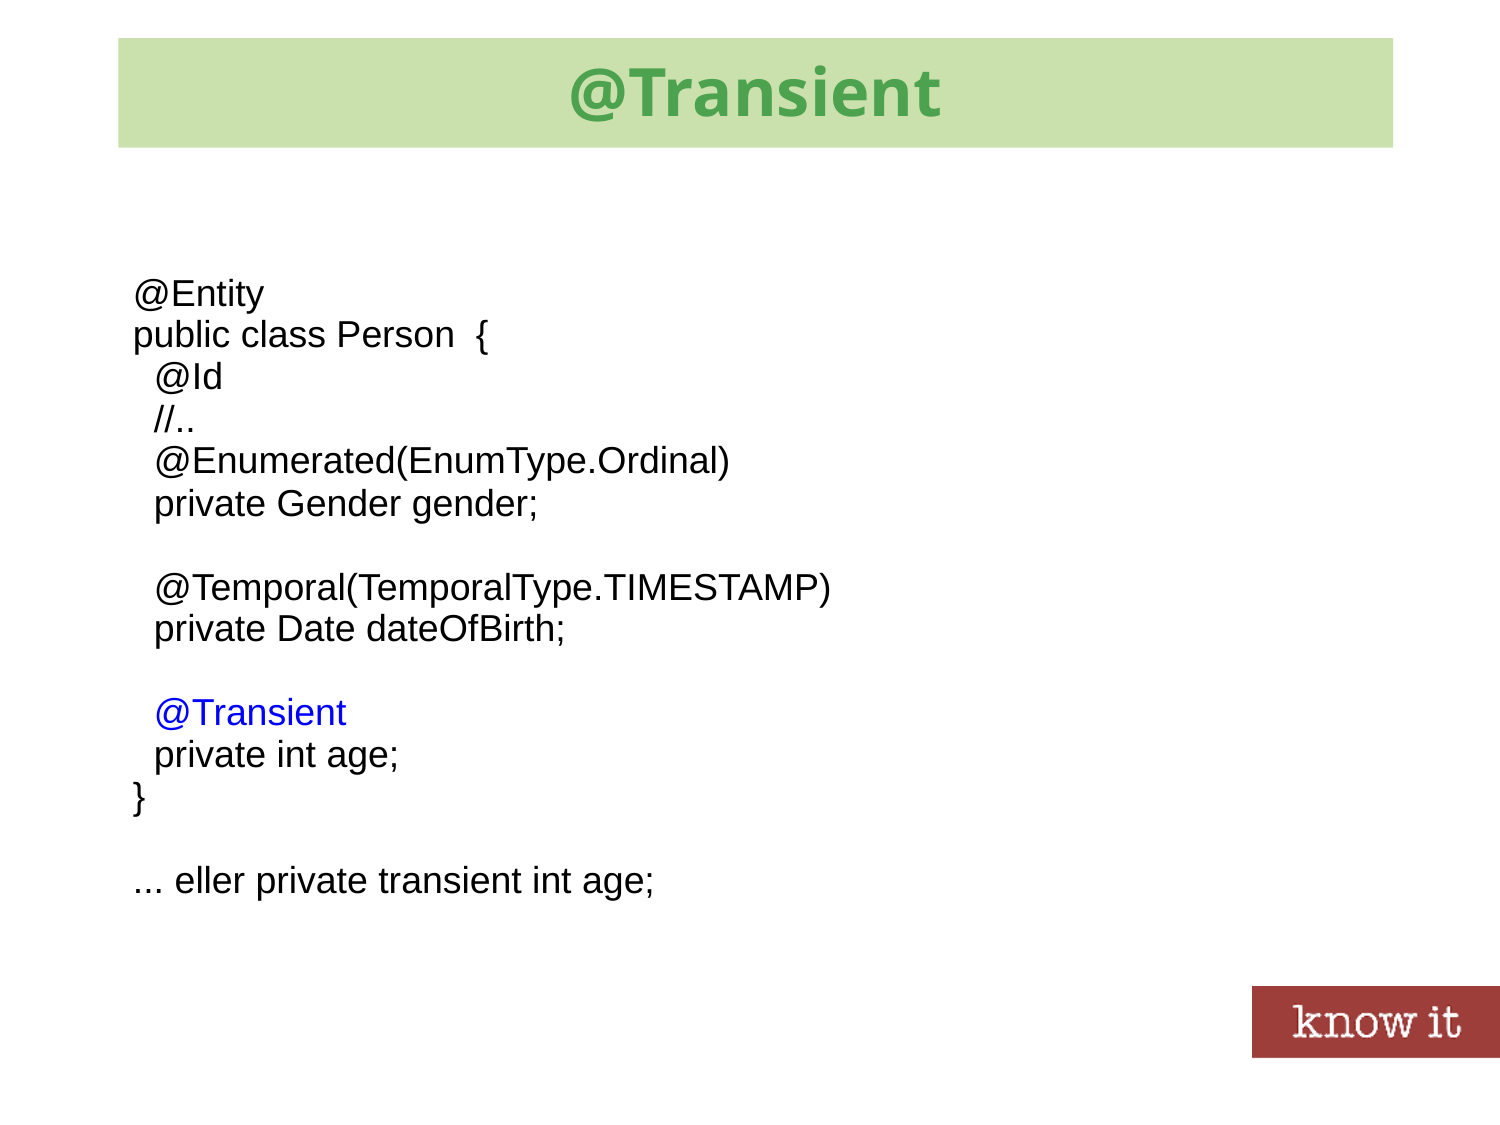

@Transient
@Entity
public class Person {
 @Id
 //..
 @Enumerated(EnumType.Ordinal)
 private Gender gender;
 @Temporal(TemporalType.TIMESTAMP)
 private Date dateOfBirth;
 @Transient
 private int age;
}
... eller private transient int age;